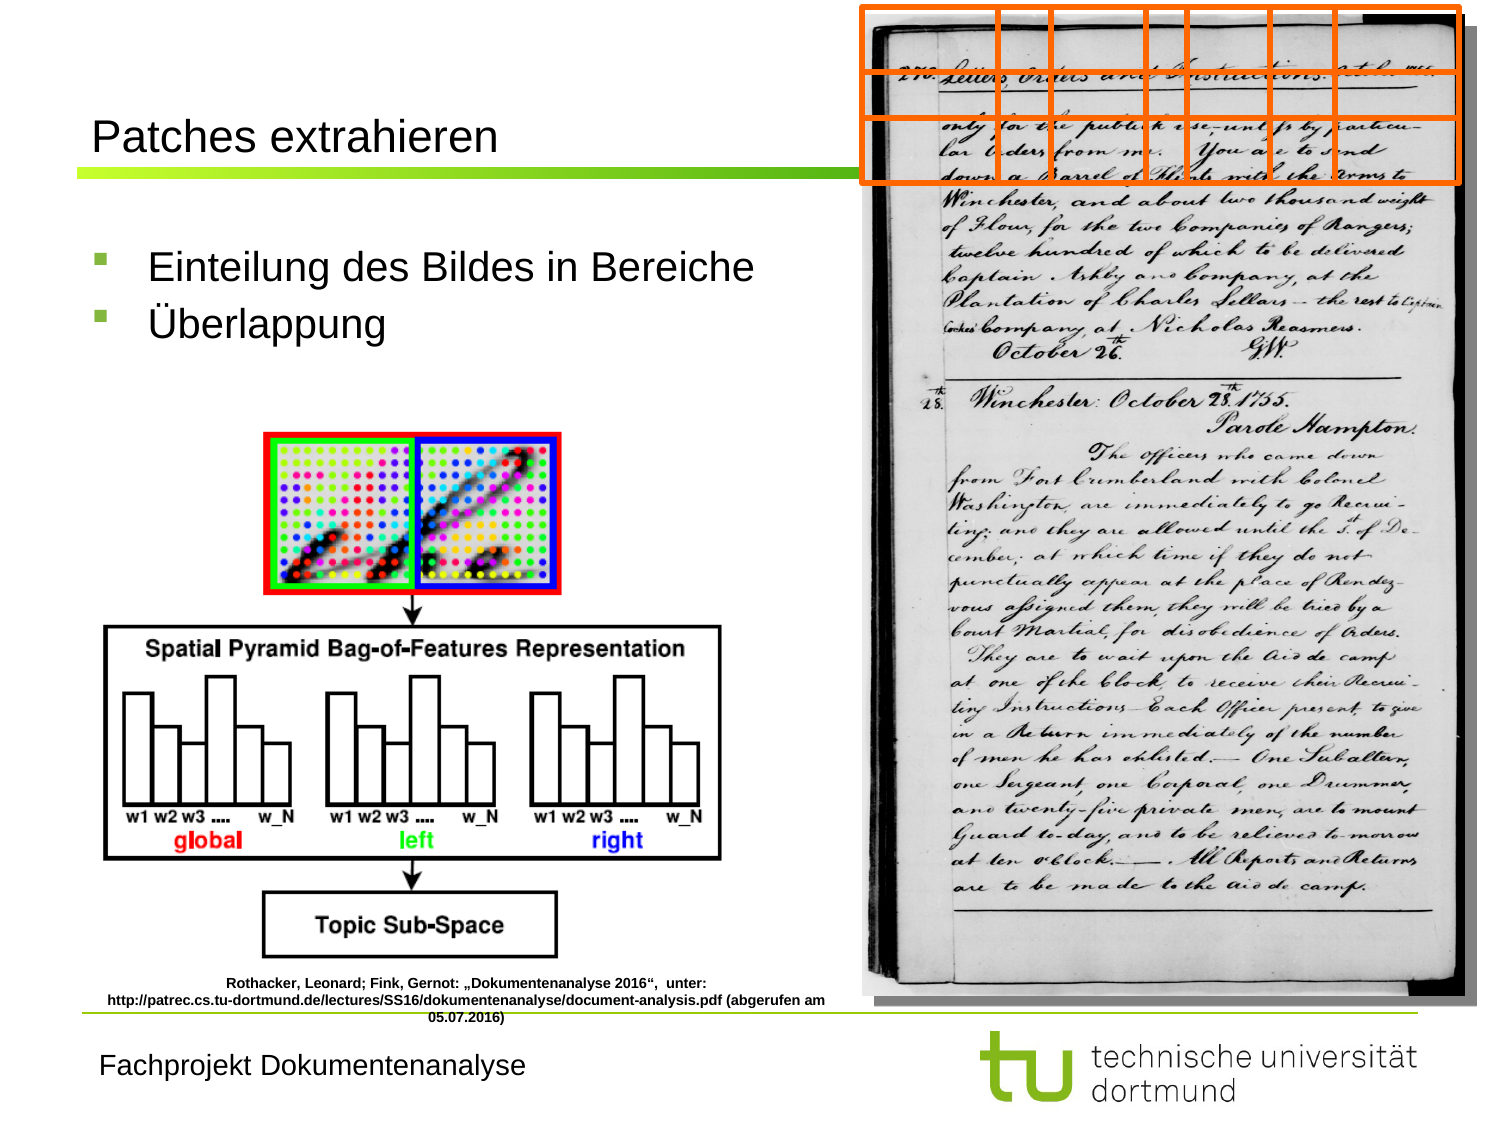

# Patches extrahieren
Einteilung des Bildes in Bereiche
Überlappung
Rothacker, Leonard; Fink, Gernot: „Dokumentenanalyse 2016“, unter: http://patrec.cs.tu-dortmund.de/lectures/SS16/dokumentenanalyse/document-analysis.pdf (abgerufen am 05.07.2016)